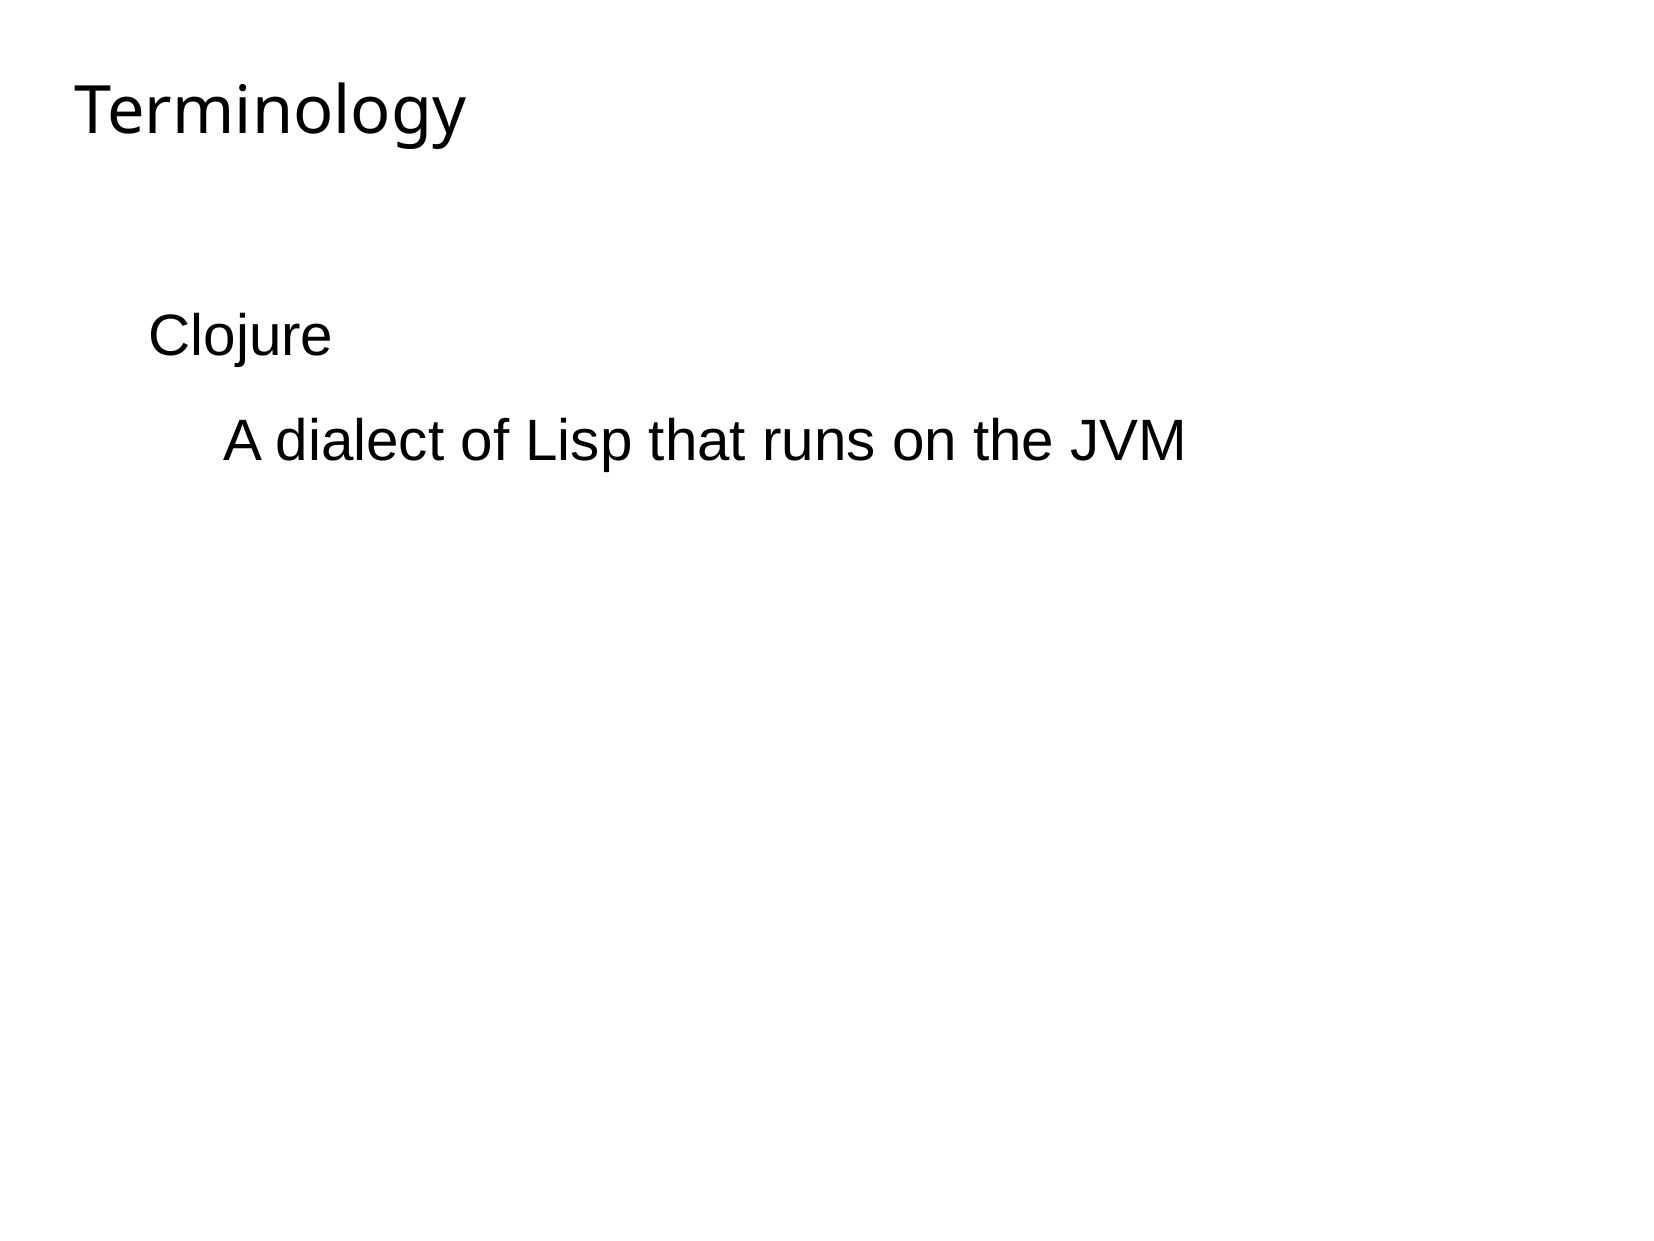

Terminology
Clojure
A dialect of Lisp that runs on the JVM